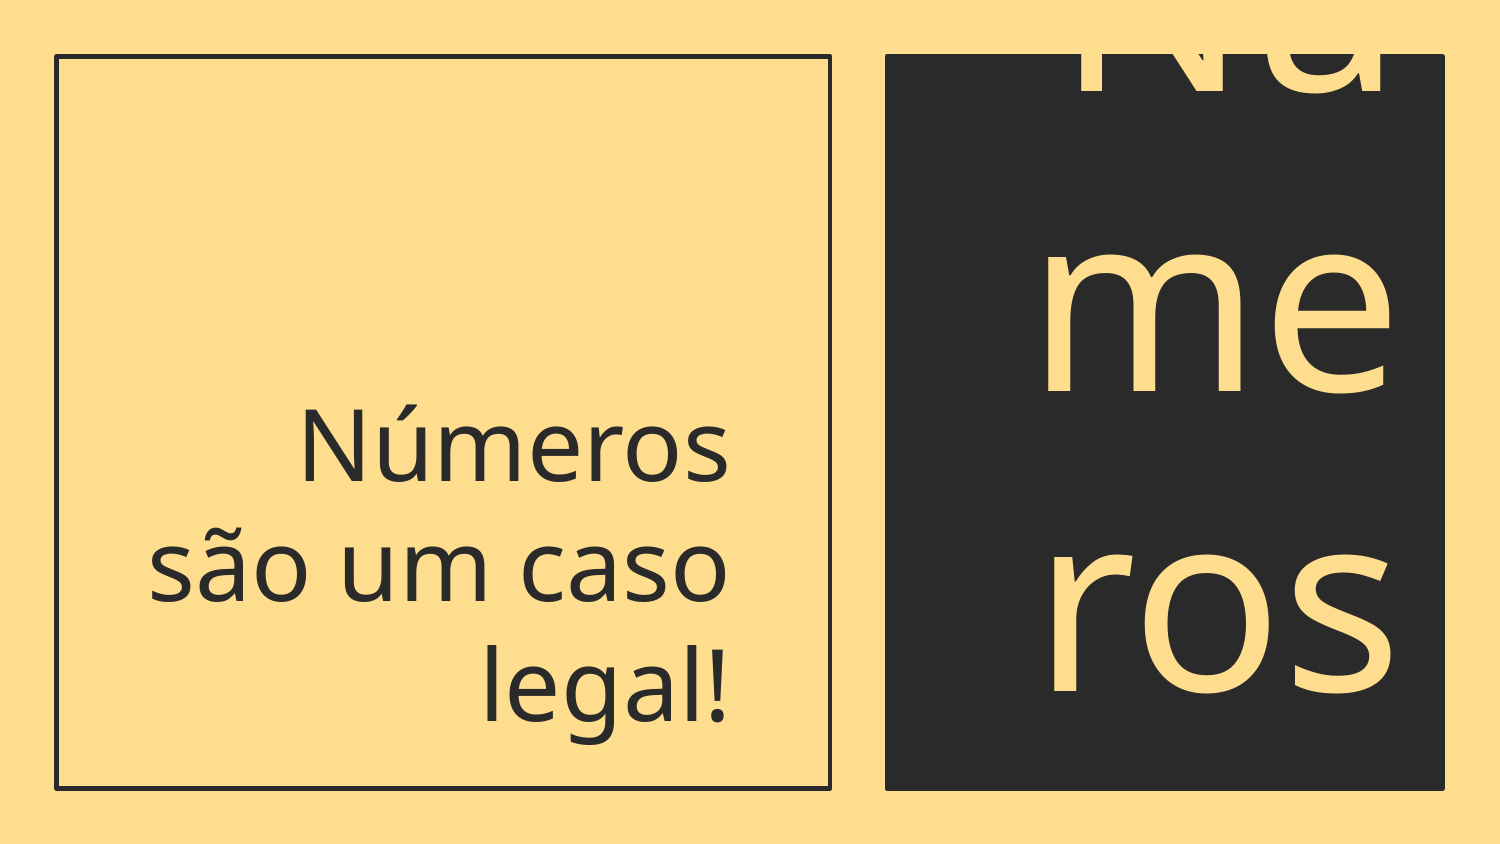

# Números
Números são um caso legal!